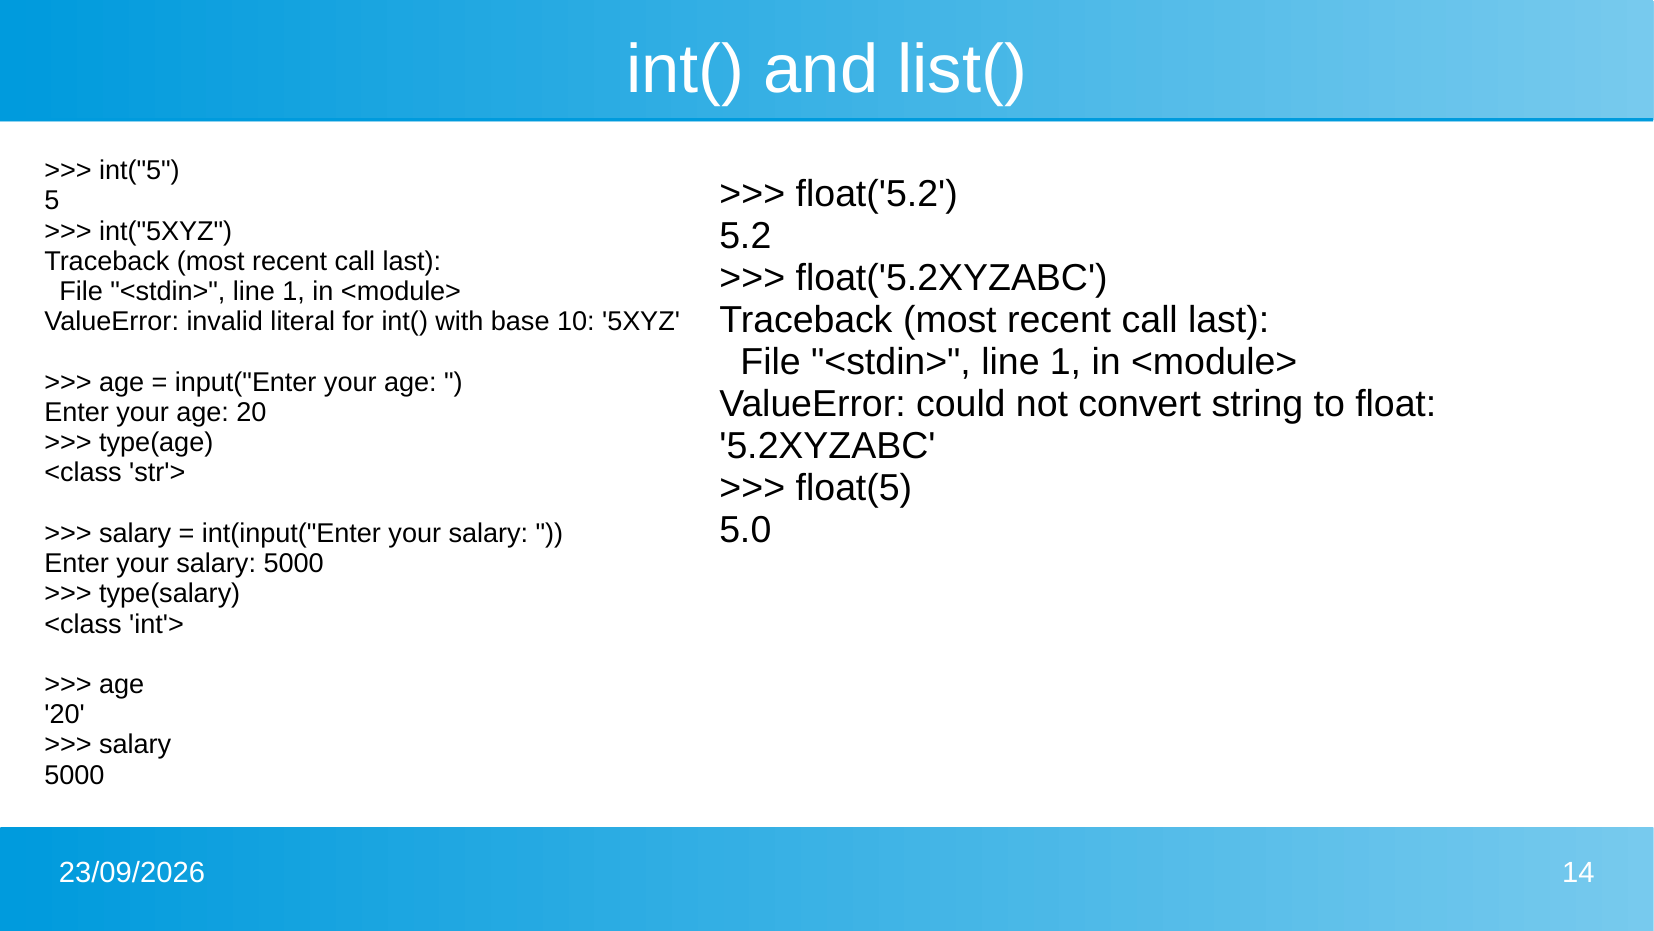

# int() and list()
>>> int("5")
5
>>> int("5XYZ")
Traceback (most recent call last):
 File "<stdin>", line 1, in <module>
ValueError: invalid literal for int() with base 10: '5XYZ'
>>> age = input("Enter your age: ")
Enter your age: 20
>>> type(age)
<class 'str'>
>>> salary = int(input("Enter your salary: "))
Enter your salary: 5000
>>> type(salary)
<class 'int'>
>>> age
'20'
>>> salary
5000
>>> float('5.2')
5.2
>>> float('5.2XYZABC')
Traceback (most recent call last):
 File "<stdin>", line 1, in <module>
ValueError: could not convert string to float: '5.2XYZABC'
>>> float(5)
5.0
14